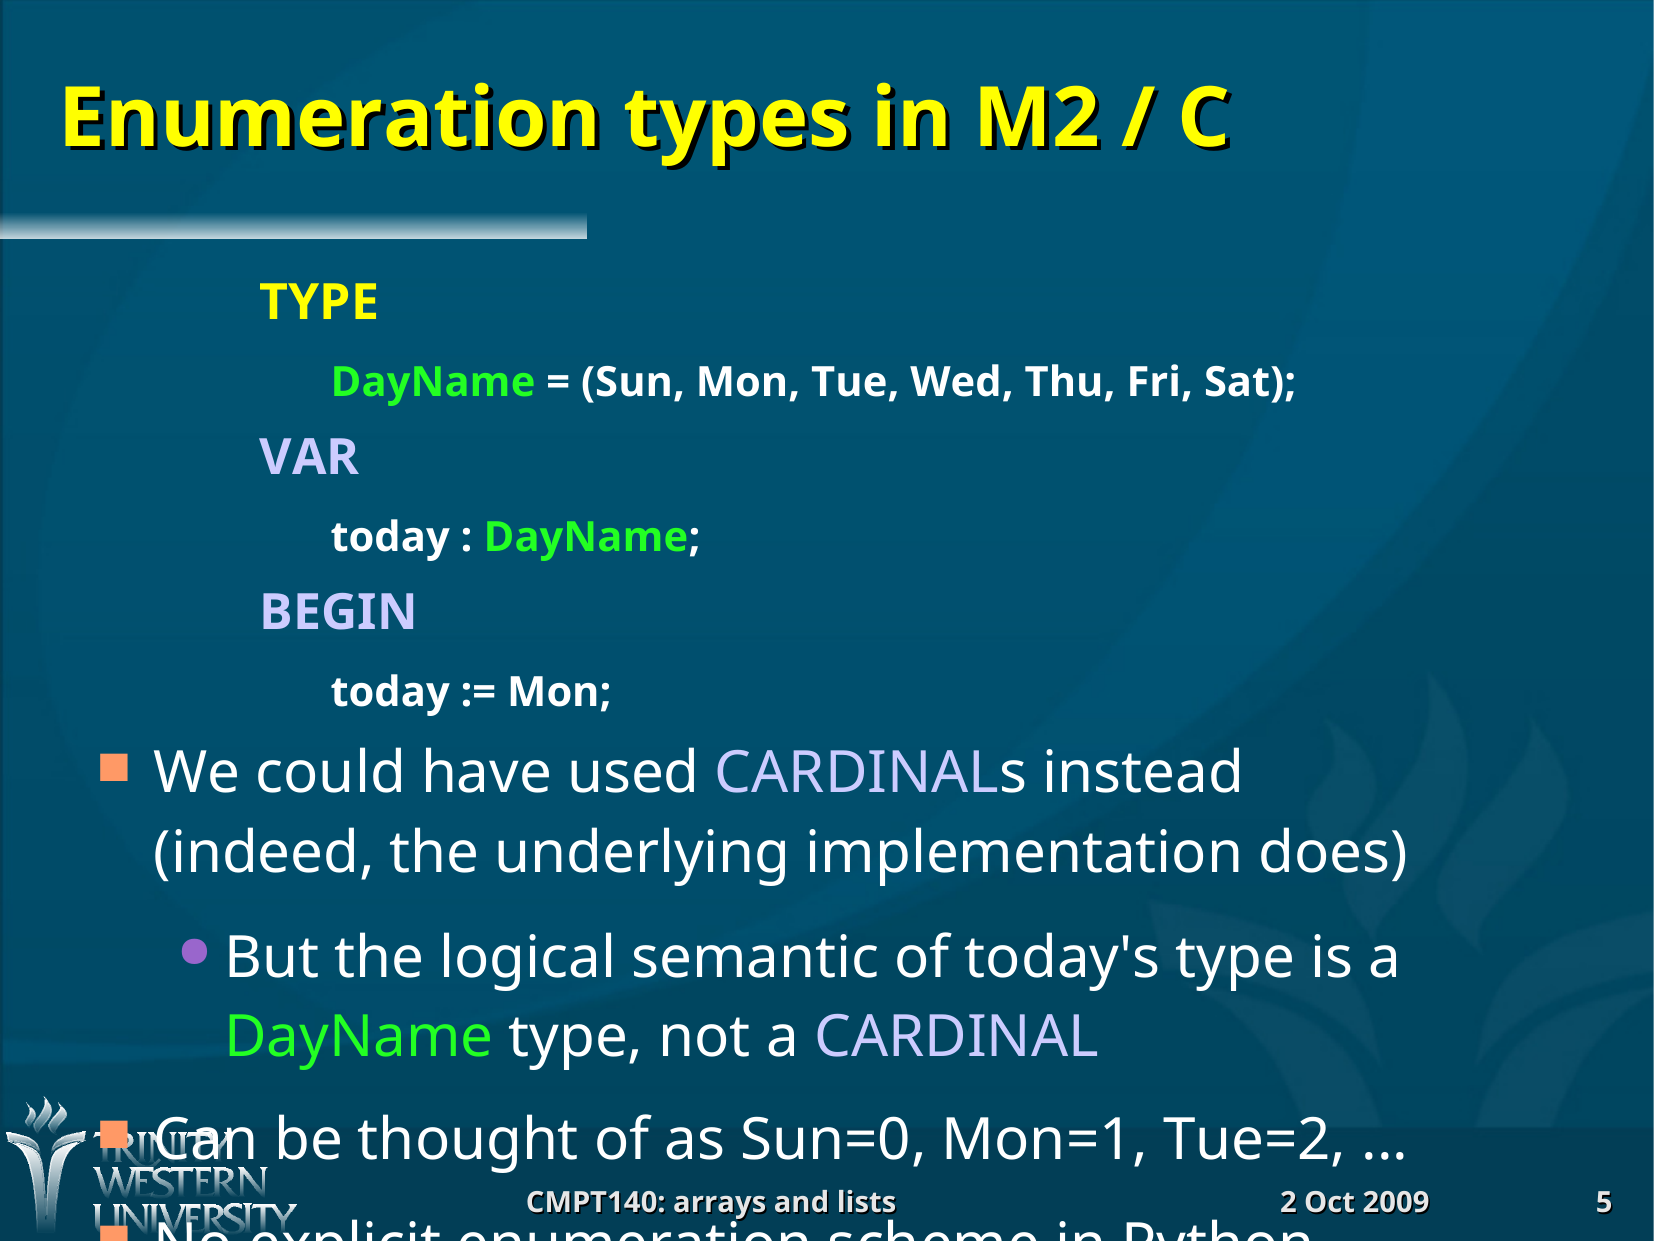

# Enumeration types in M2 / C
TYPE
DayName = (Sun, Mon, Tue, Wed, Thu, Fri, Sat);
VAR
today : DayName;
BEGIN
today := Mon;
We could have used CARDINALs instead
(indeed, the underlying implementation does)
But the logical semantic of today's type is a DayName type, not a CARDINAL
Can be thought of as Sun=0, Mon=1, Tue=2, ...
No explicit enumeration scheme in Python
CMPT140: arrays and lists
2 Oct 2009
5